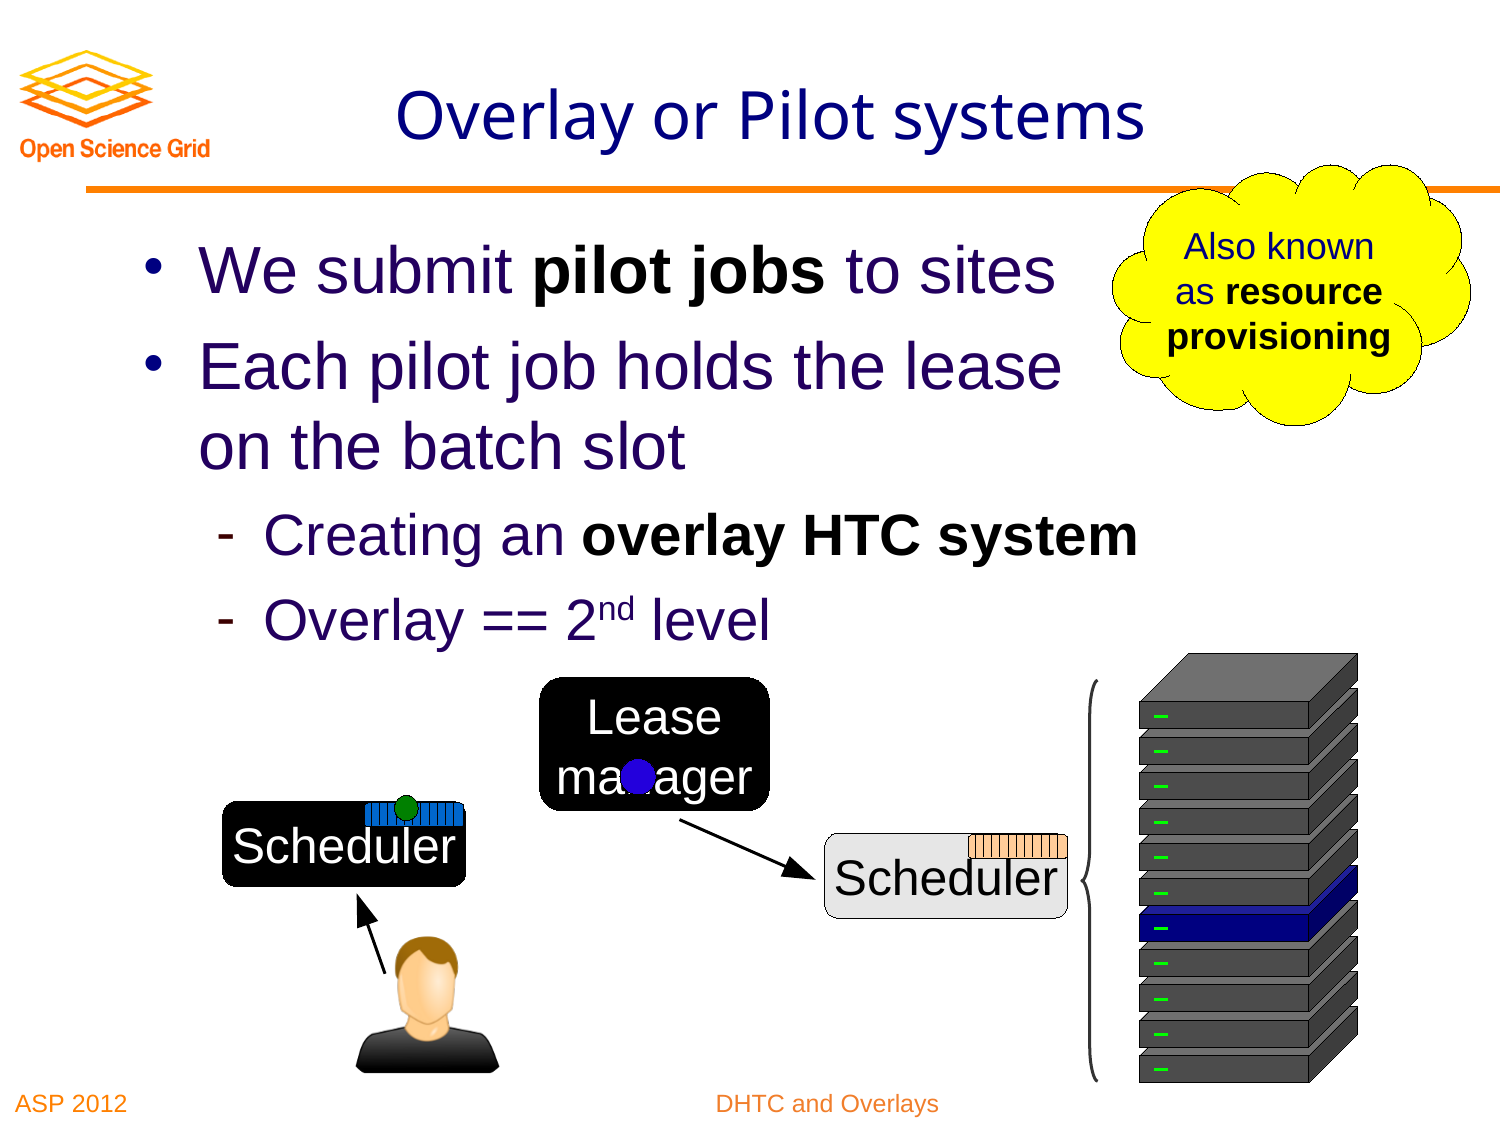

# Overlay or Pilot systems
Also known
as resource
provisioning
We submit pilot jobs to sites
Each pilot job holds the lease
on the batch slot
Creating an overlay HTC system
Overlay == 2nd level
Lease
manager
Scheduler
Scheduler